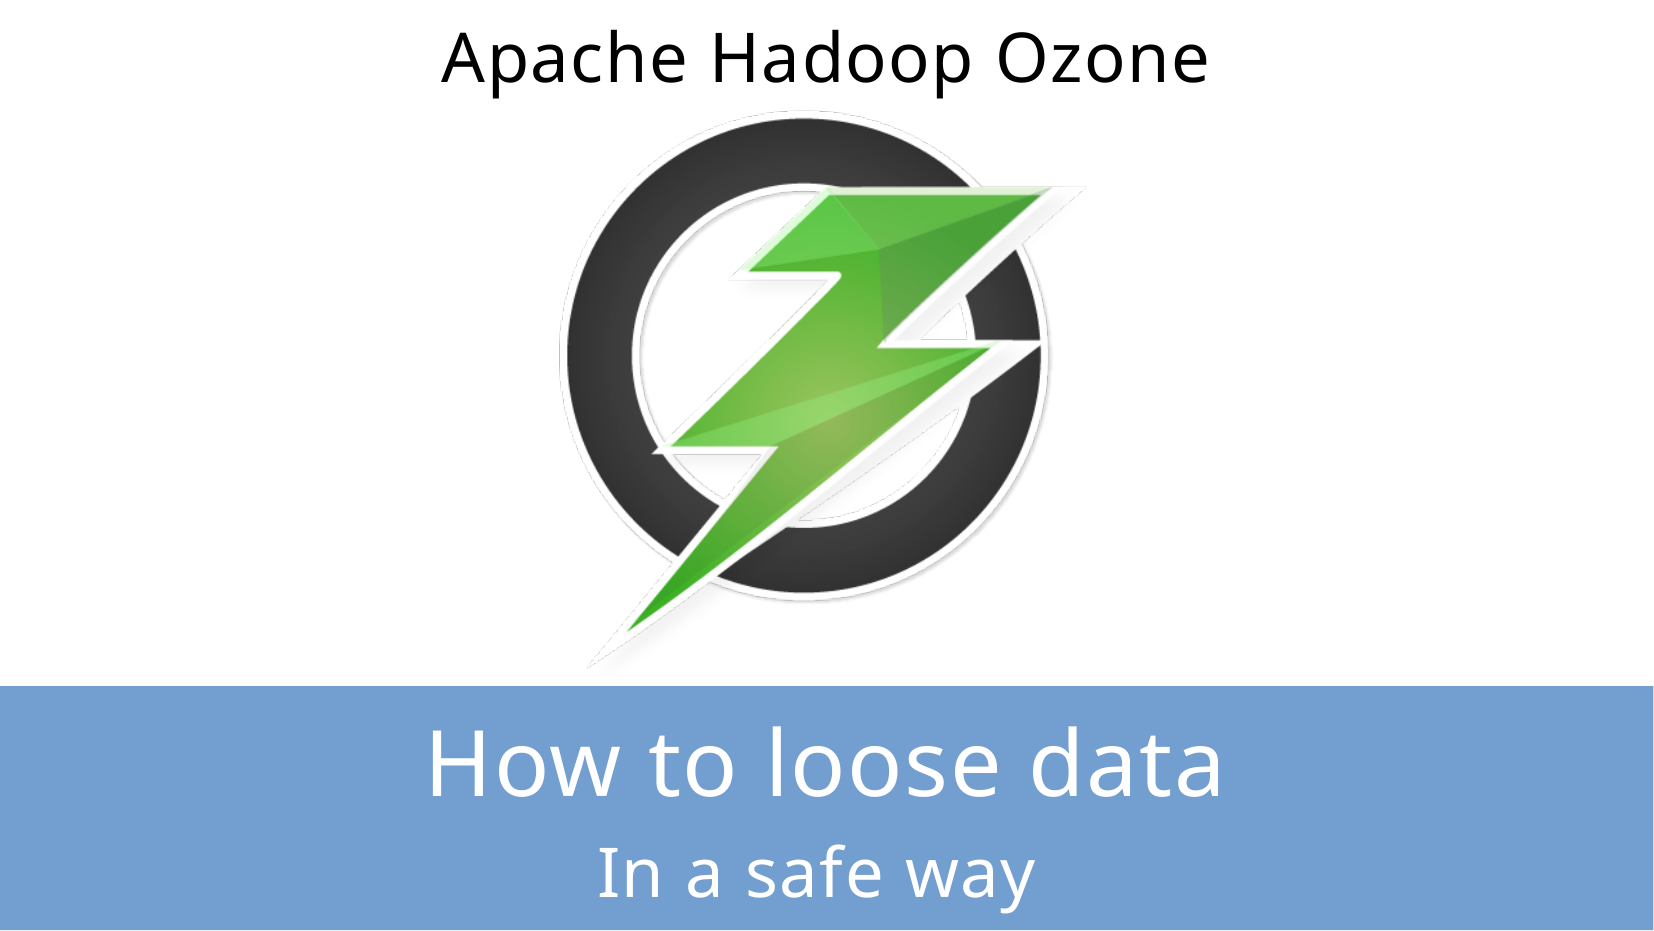

# Apache Hadoop Ozone
How to loose data
In a safe way